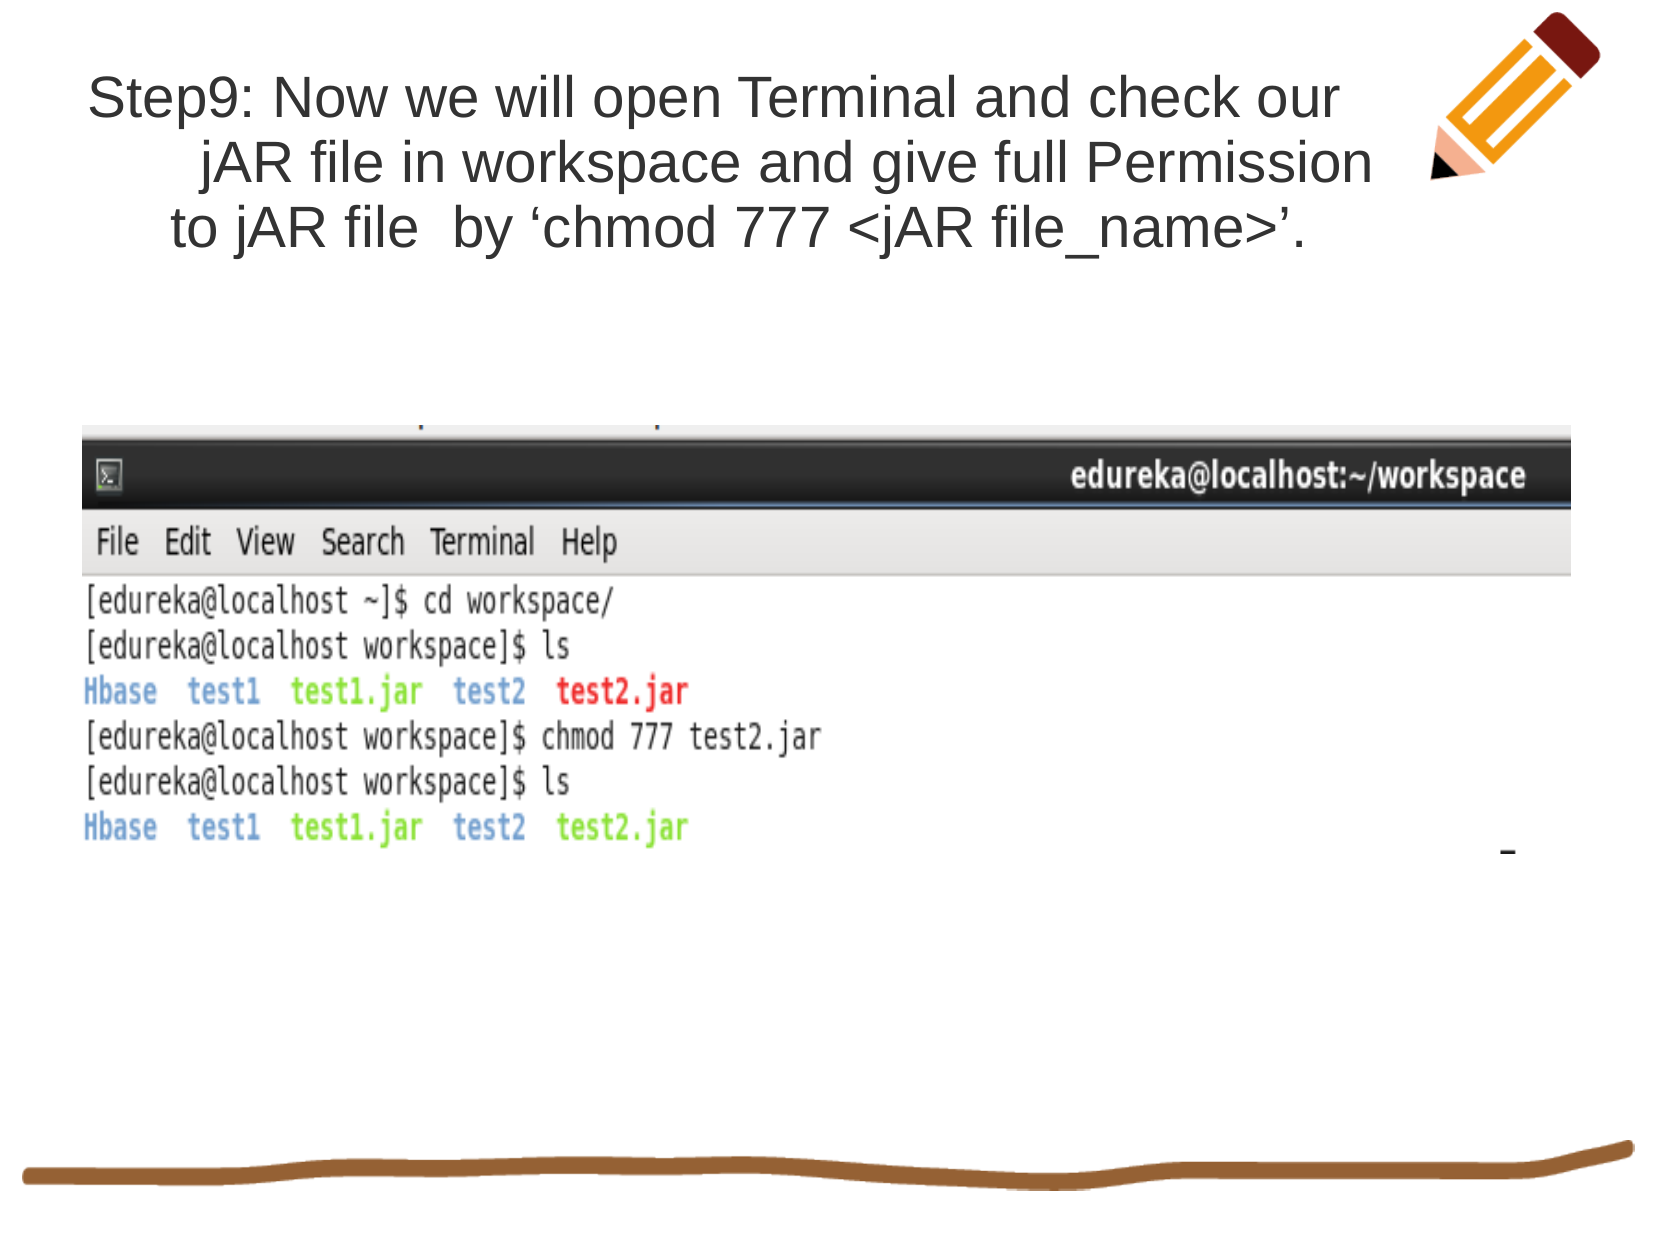

# Step9: Now we will open Terminal and check our jAR file in workspace and give full Permission to jAR file by ‘chmod 777 <jAR file_name>’.